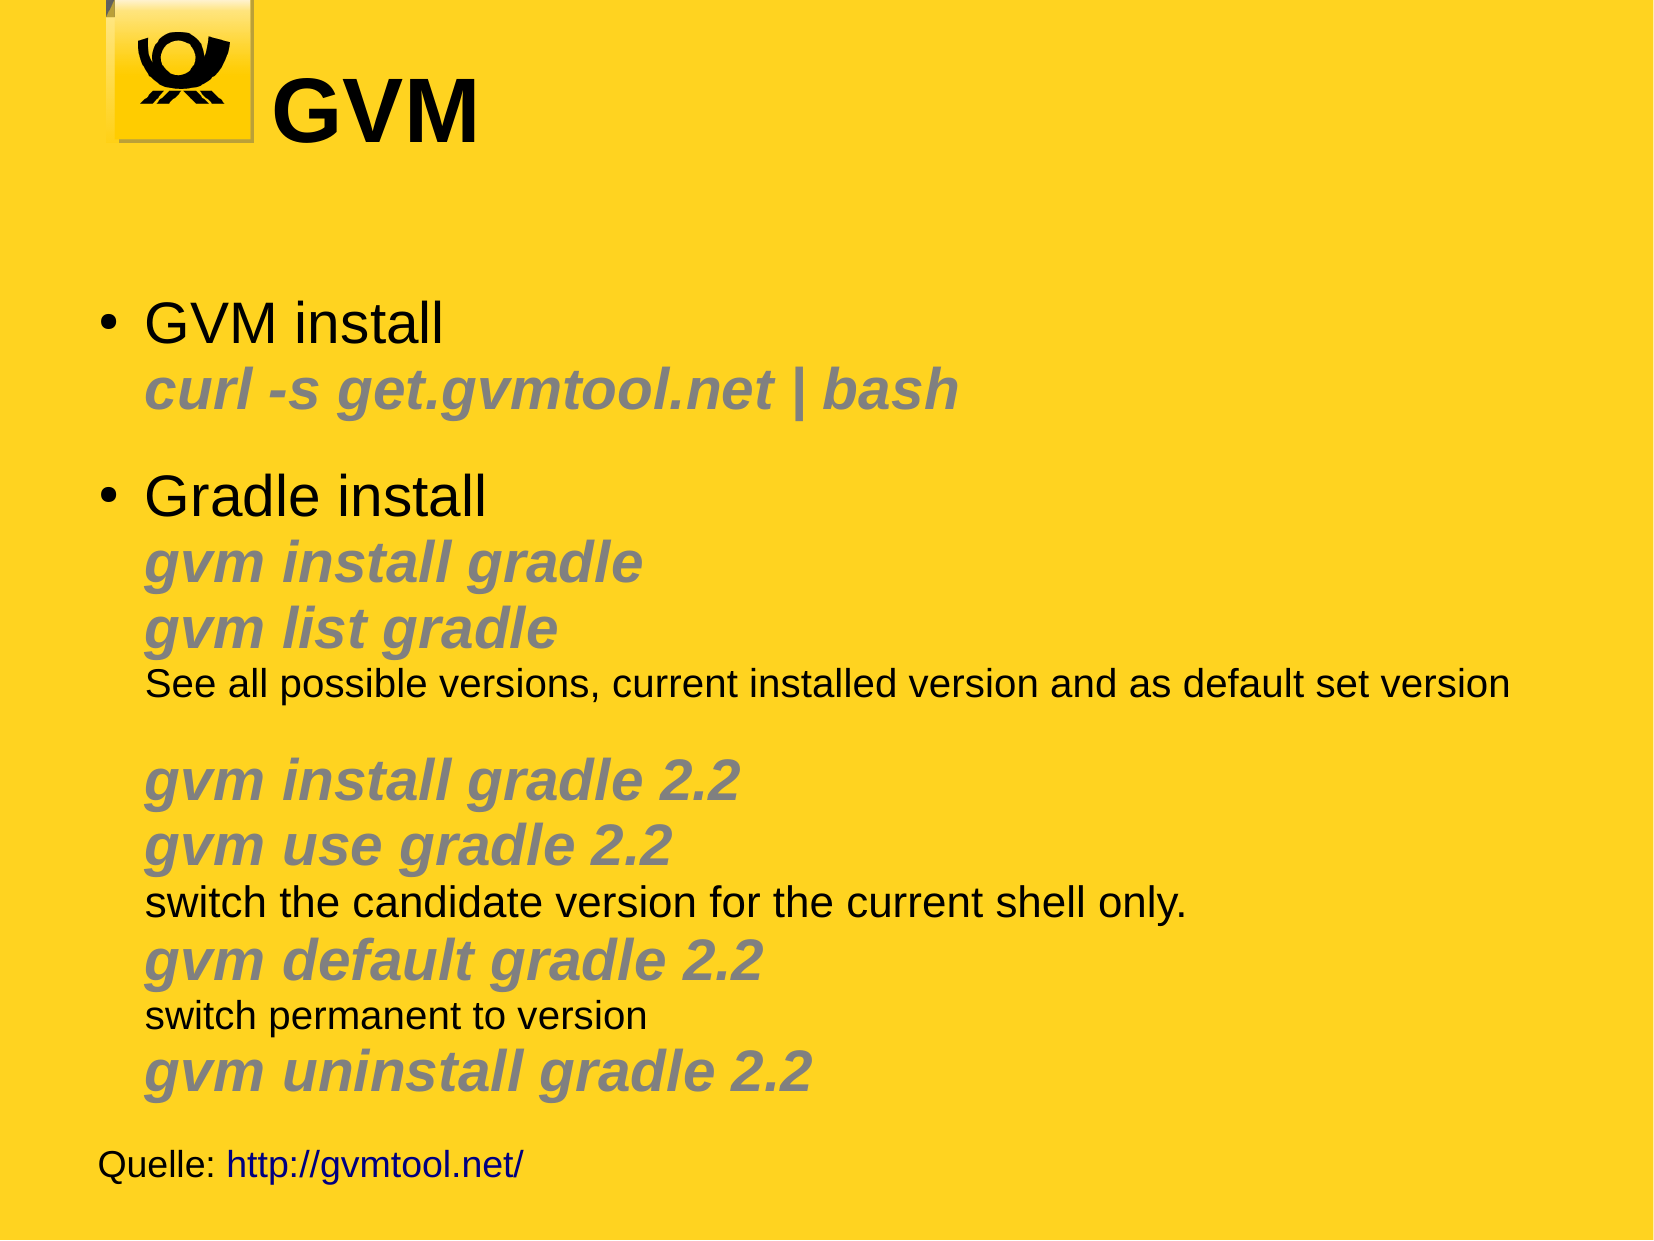

# GVM
GVM install
curl -s get.gvmtool.net | bash
Gradle install
gvm install gradle
gvm list gradle
See all possible versions, current installed version and as default set version
gvm install gradle 2.2
gvm use gradle 2.2
switch the candidate version for the current shell only.
gvm default gradle 2.2
switch permanent to version
gvm uninstall gradle 2.2
Quelle: http://gvmtool.net/